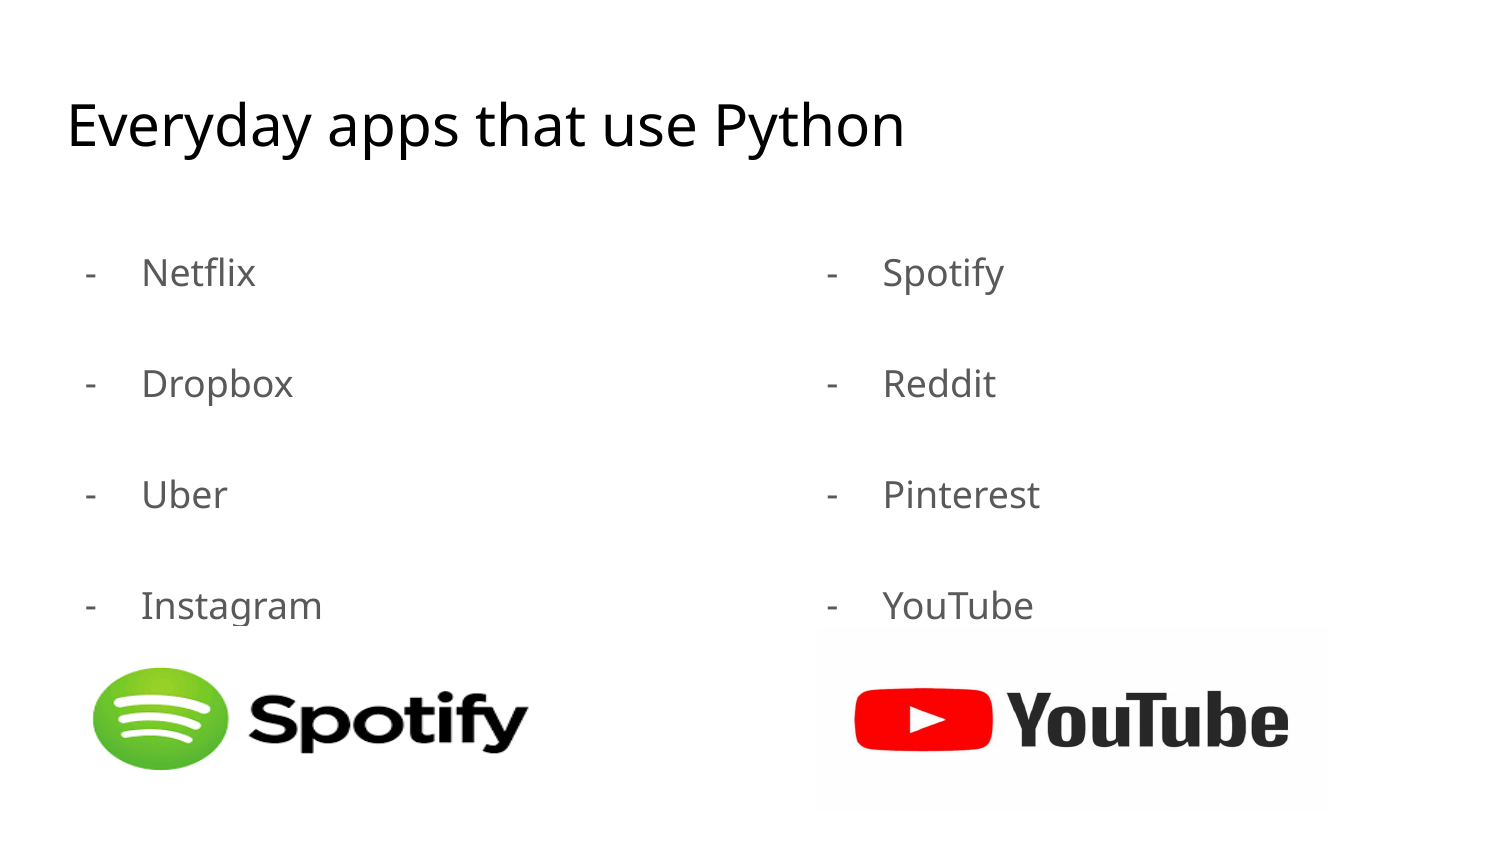

# Everyday apps that use Python
Netflix
Dropbox
Uber
Instagram
Spotify
Reddit
Pinterest
YouTube